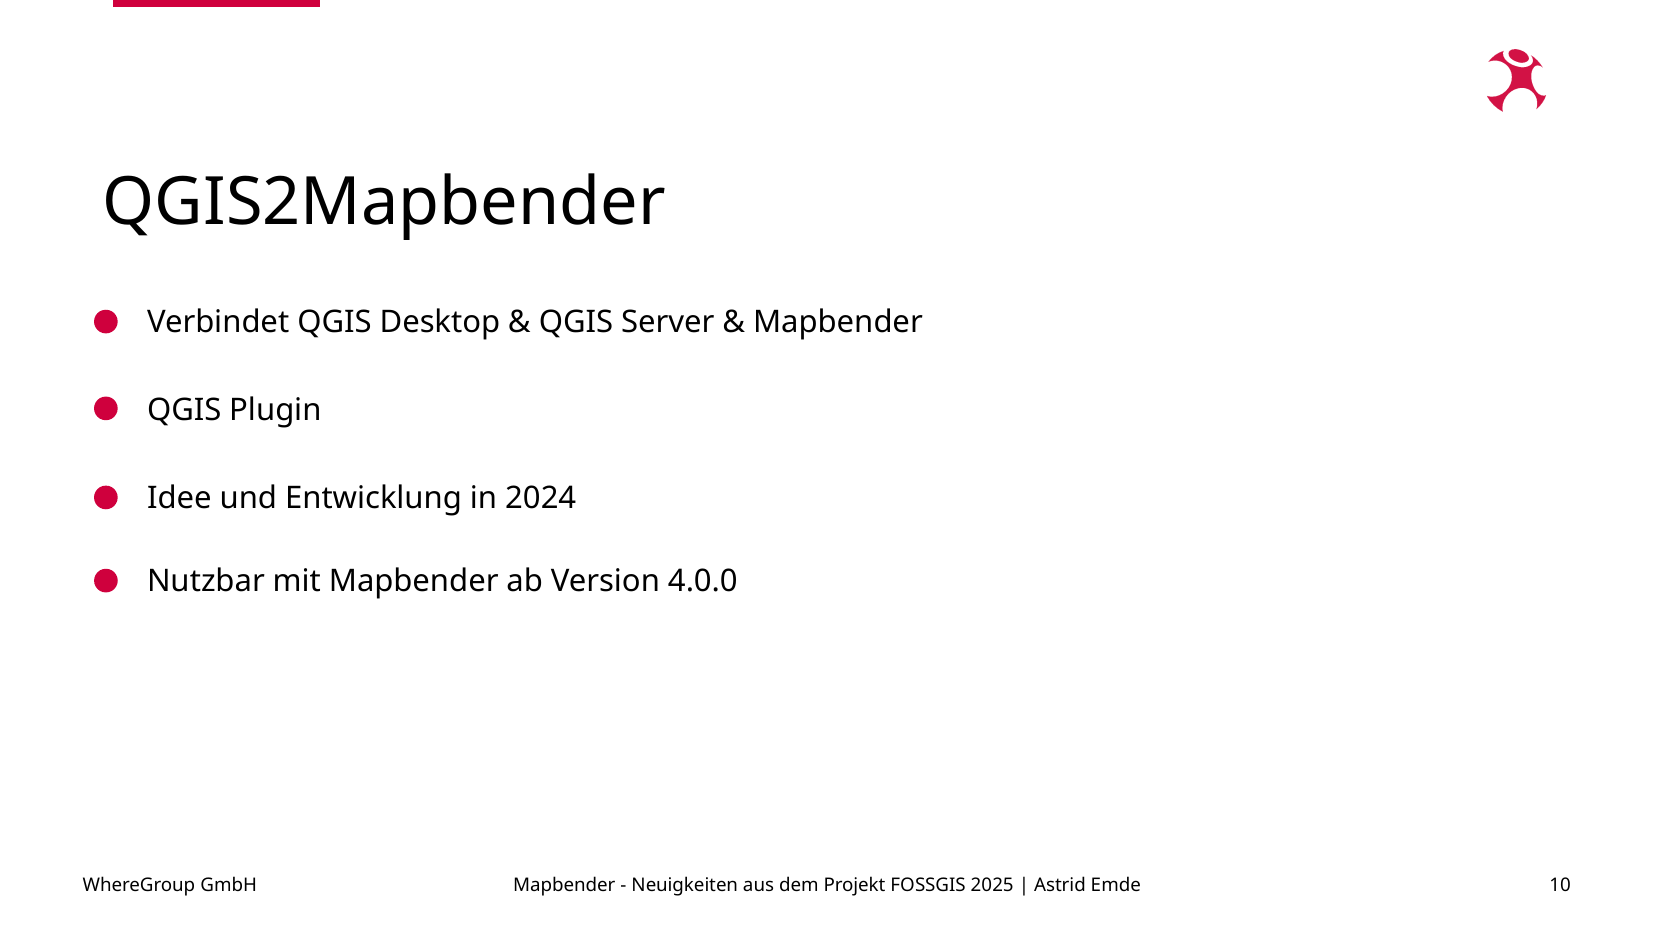

QGIS2Mapbender
Verbindet QGIS Desktop & QGIS Server & Mapbender
QGIS Plugin
Idee und Entwicklung in 2024
Nutzbar mit Mapbender ab Version 4.0.0
WhereGroup GmbH
Mapbender - Neuigkeiten aus dem Projekt FOSSGIS 2025 | Astrid Emde
10